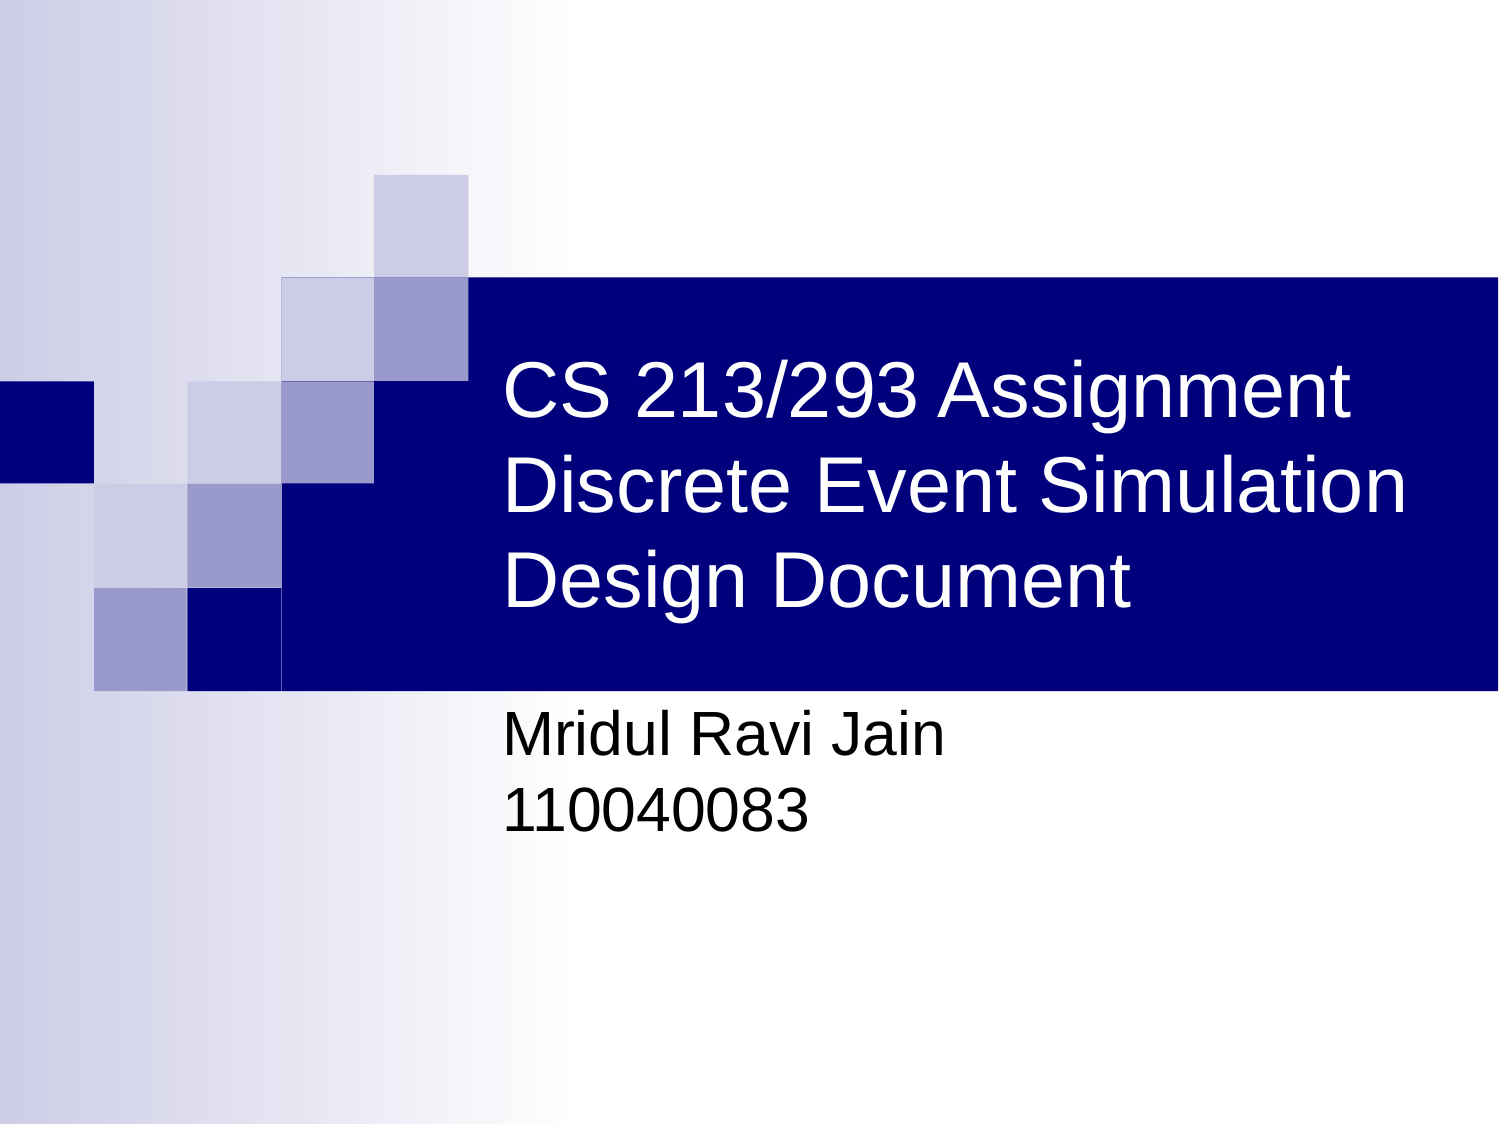

# CS 213/293 Assignment Discrete Event Simulation Design Document
Mridul Ravi Jain
110040083